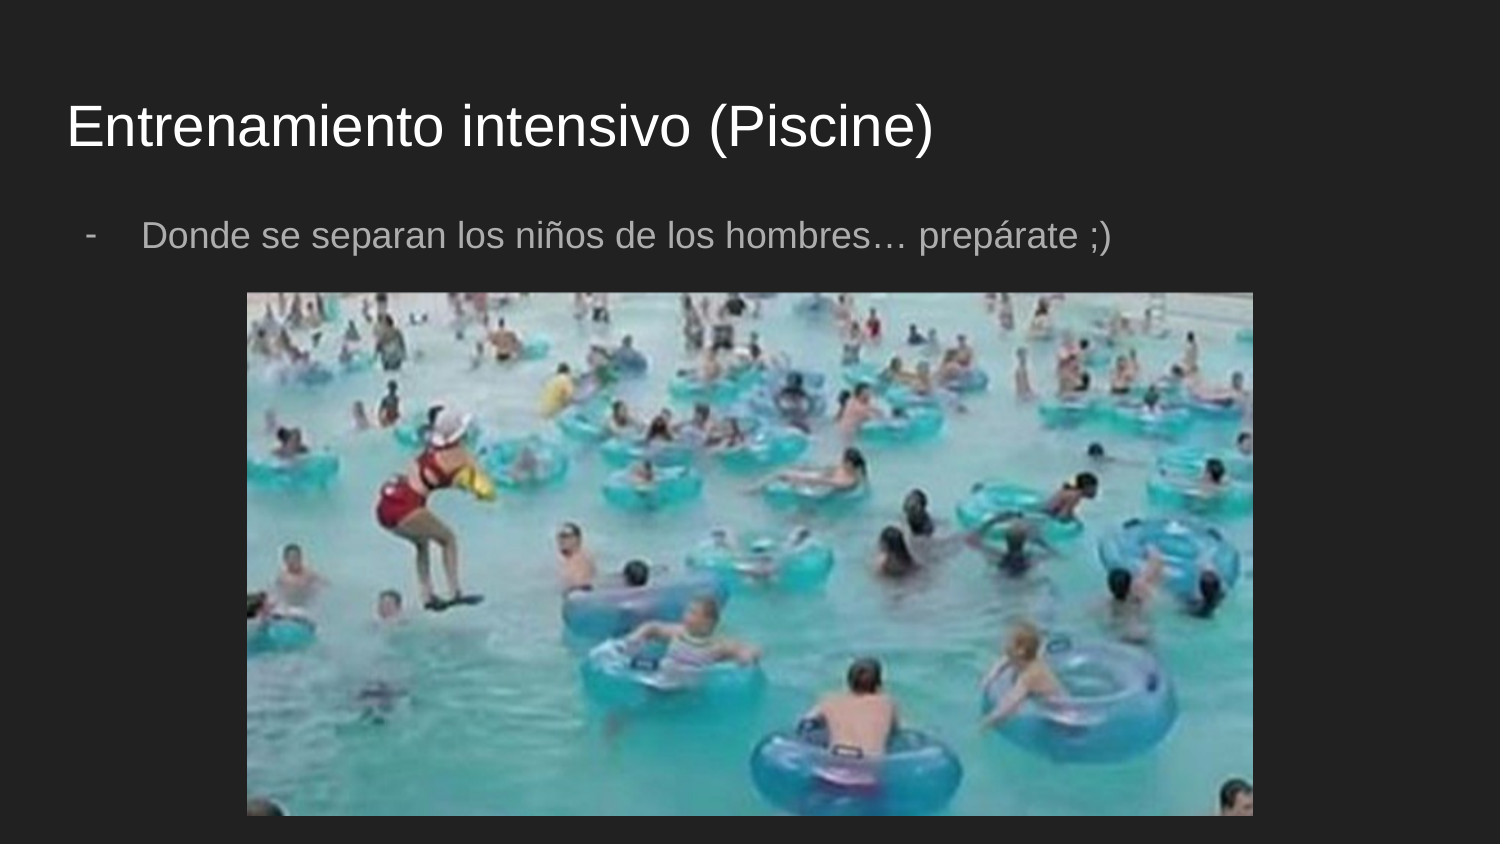

# Entrenamiento intensivo (Piscine)
Donde se separan los niños de los hombres… prepárate ;)